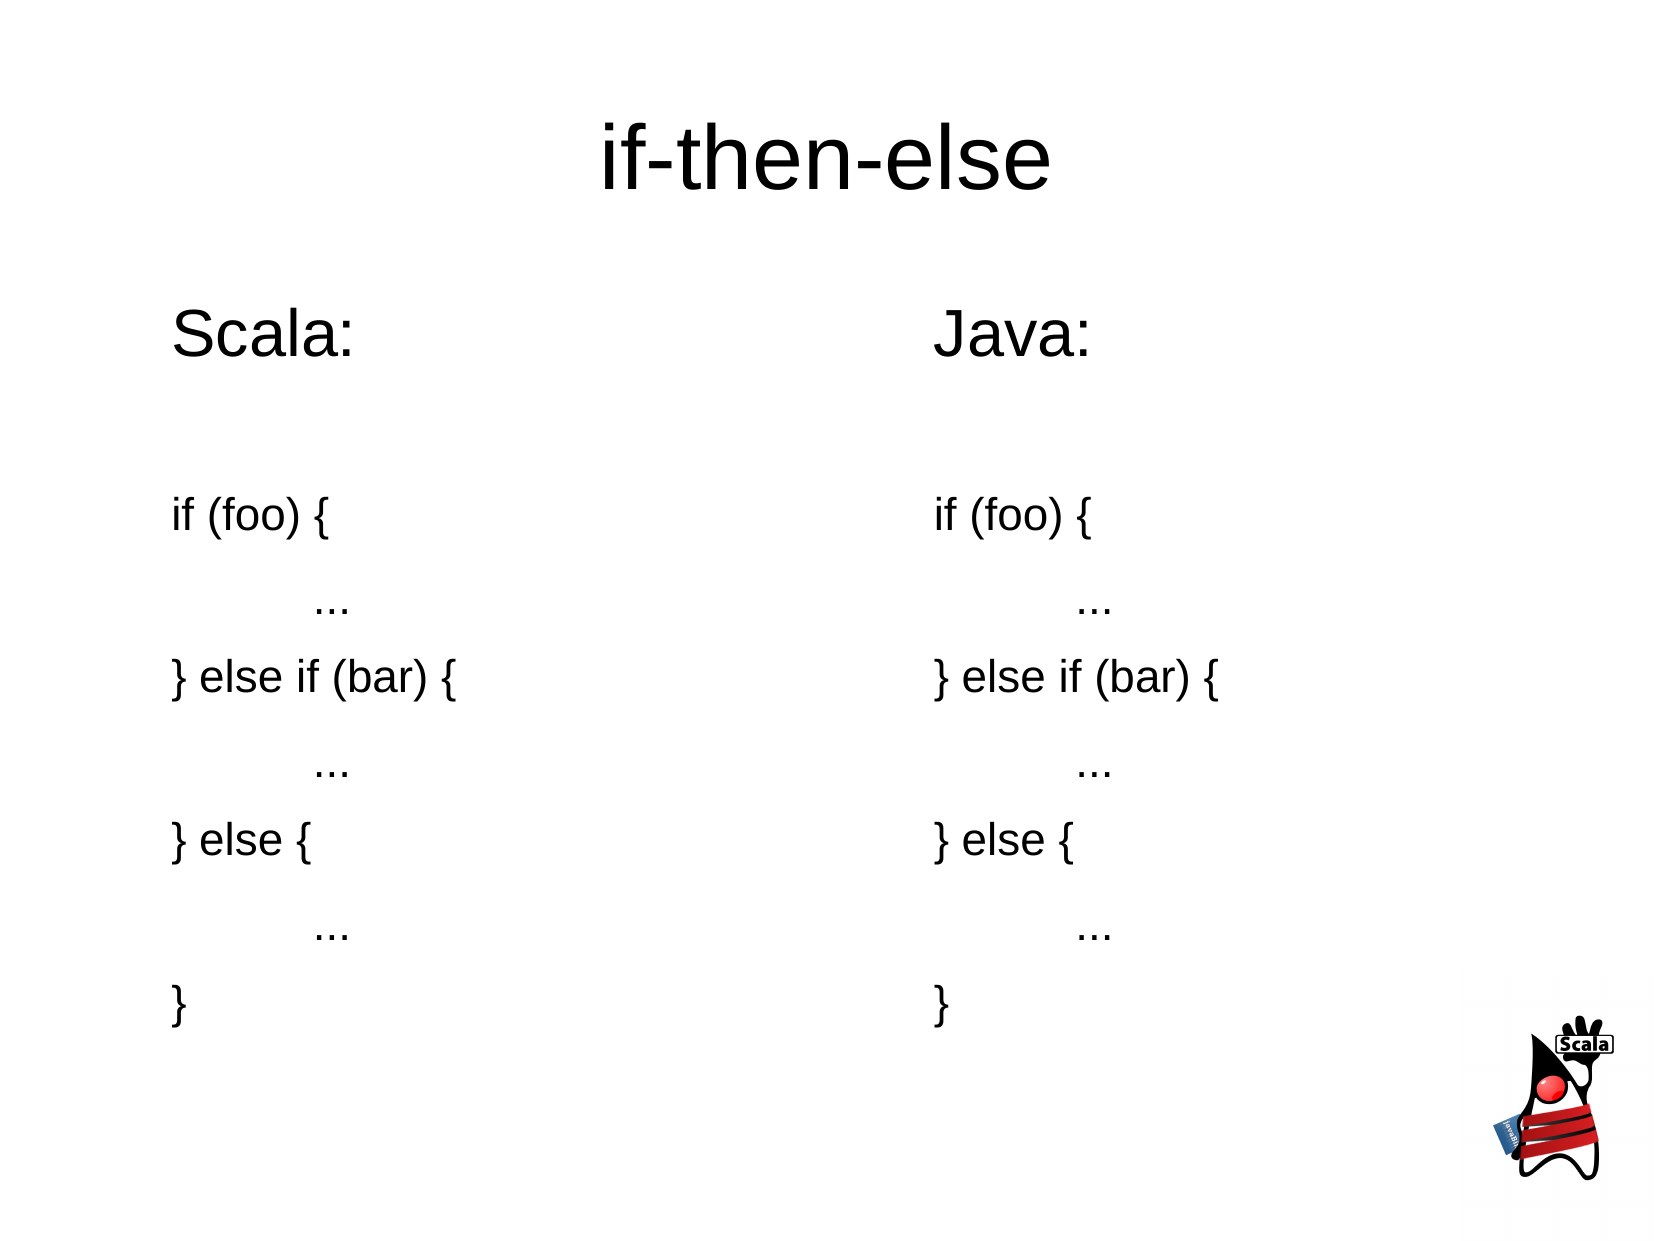

# if-then-else
Scala:
if (foo) {
...
} else if (bar) {
...
} else {
...
}
Java:
if (foo) {
...
} else if (bar) {
...
} else {
...
}